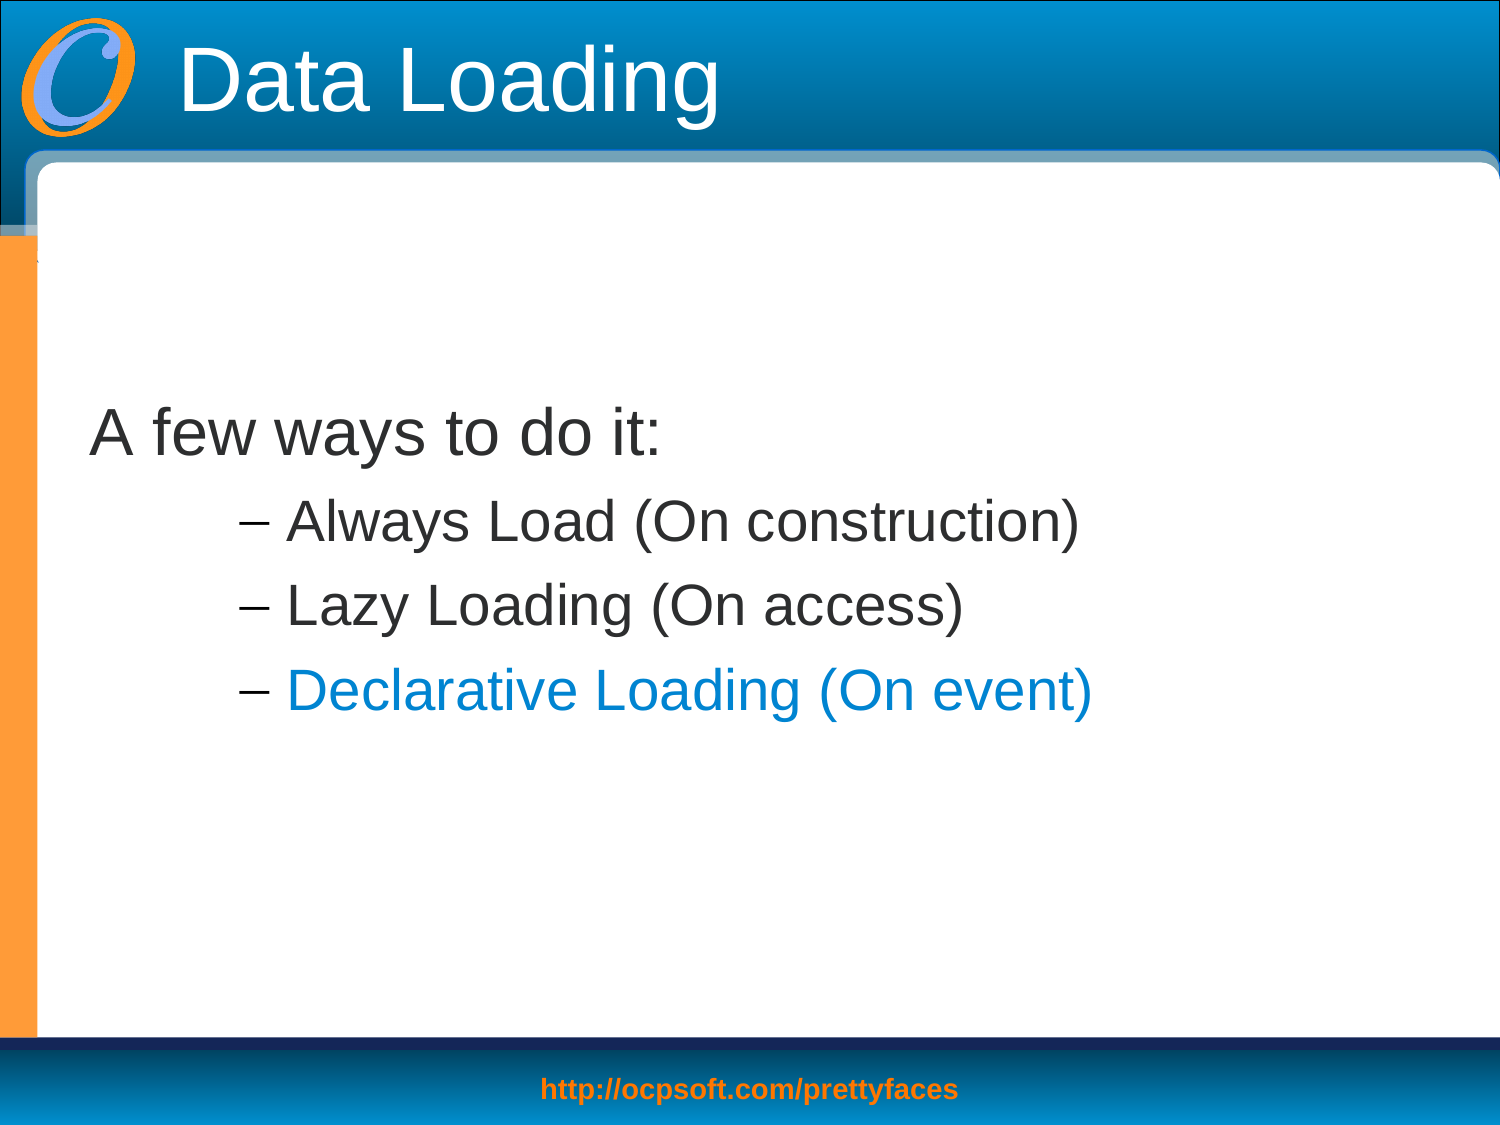

# Data Loading
A few ways to do it:
Always Load (On construction)
Lazy Loading (On access)
Declarative Loading (On event)